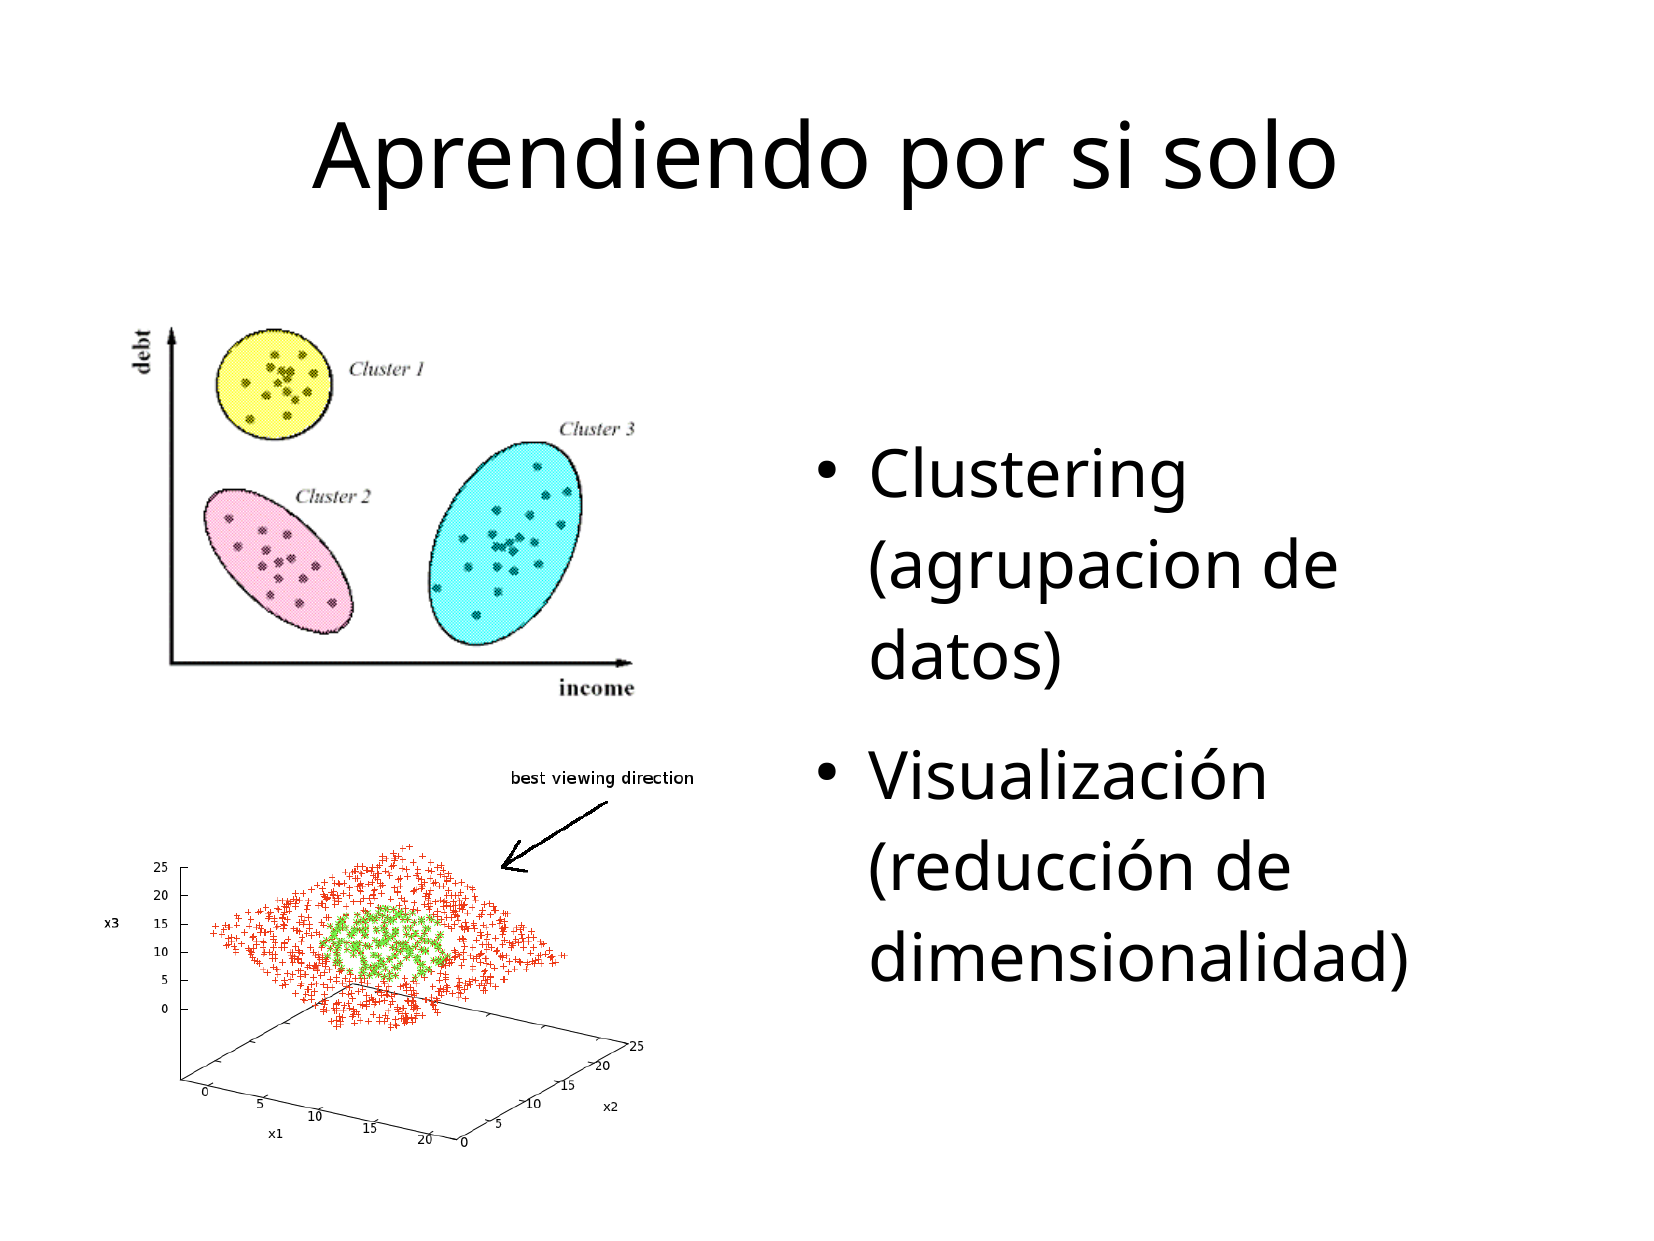

# Aprendiendo por si solo
Clustering (agrupacion de datos)
Visualización (reducción de dimensionalidad)